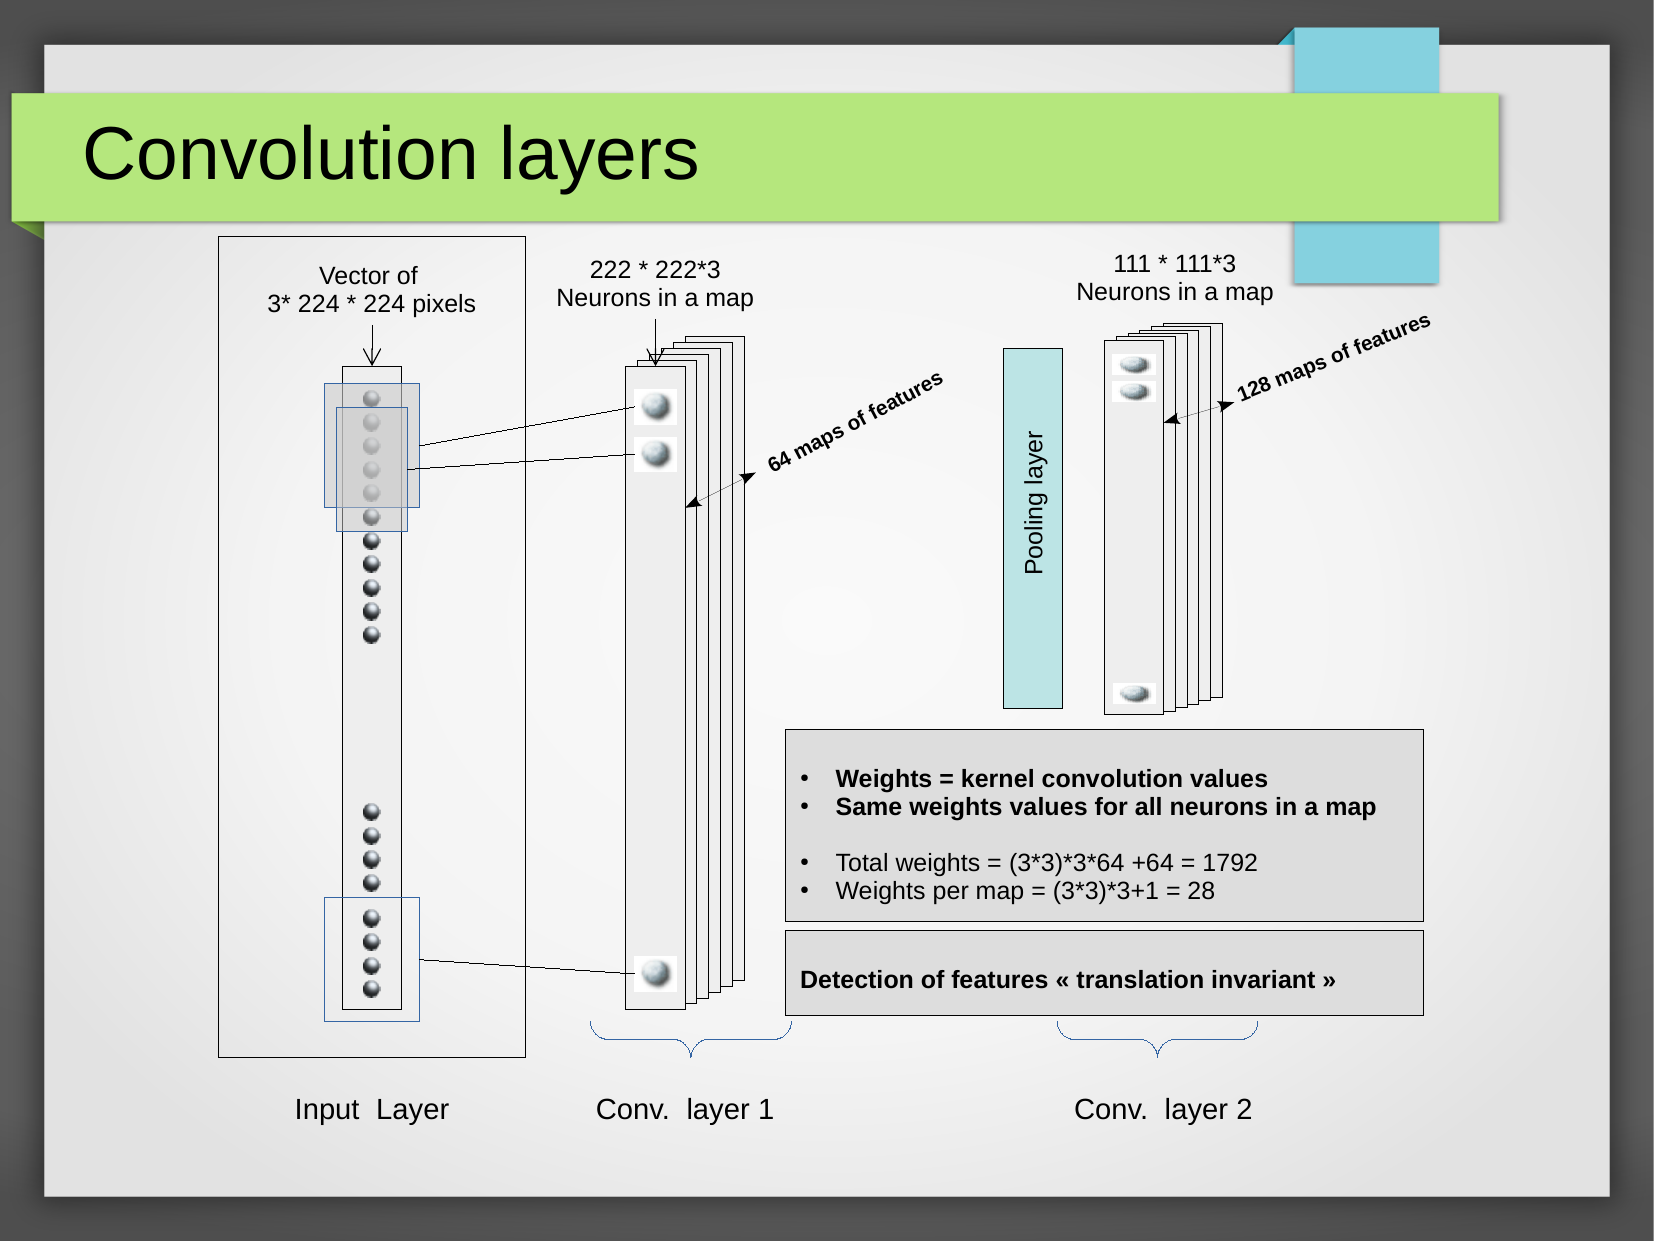

# Convolution layers
111 * 111*3
Neurons in a map
222 * 222*3
Neurons in a map
Vector of
3* 224 * 224 pixels
128 maps of features
Pooling layer
64 maps of features
Weights = kernel convolution values
Same weights values for all neurons in a map
Total weights = (3*3)*3*64 +64 = 1792
Weights per map = (3*3)*3+1 = 28
Detection of features « translation invariant »
Input Layer
Conv. layer 1
Conv. layer 2